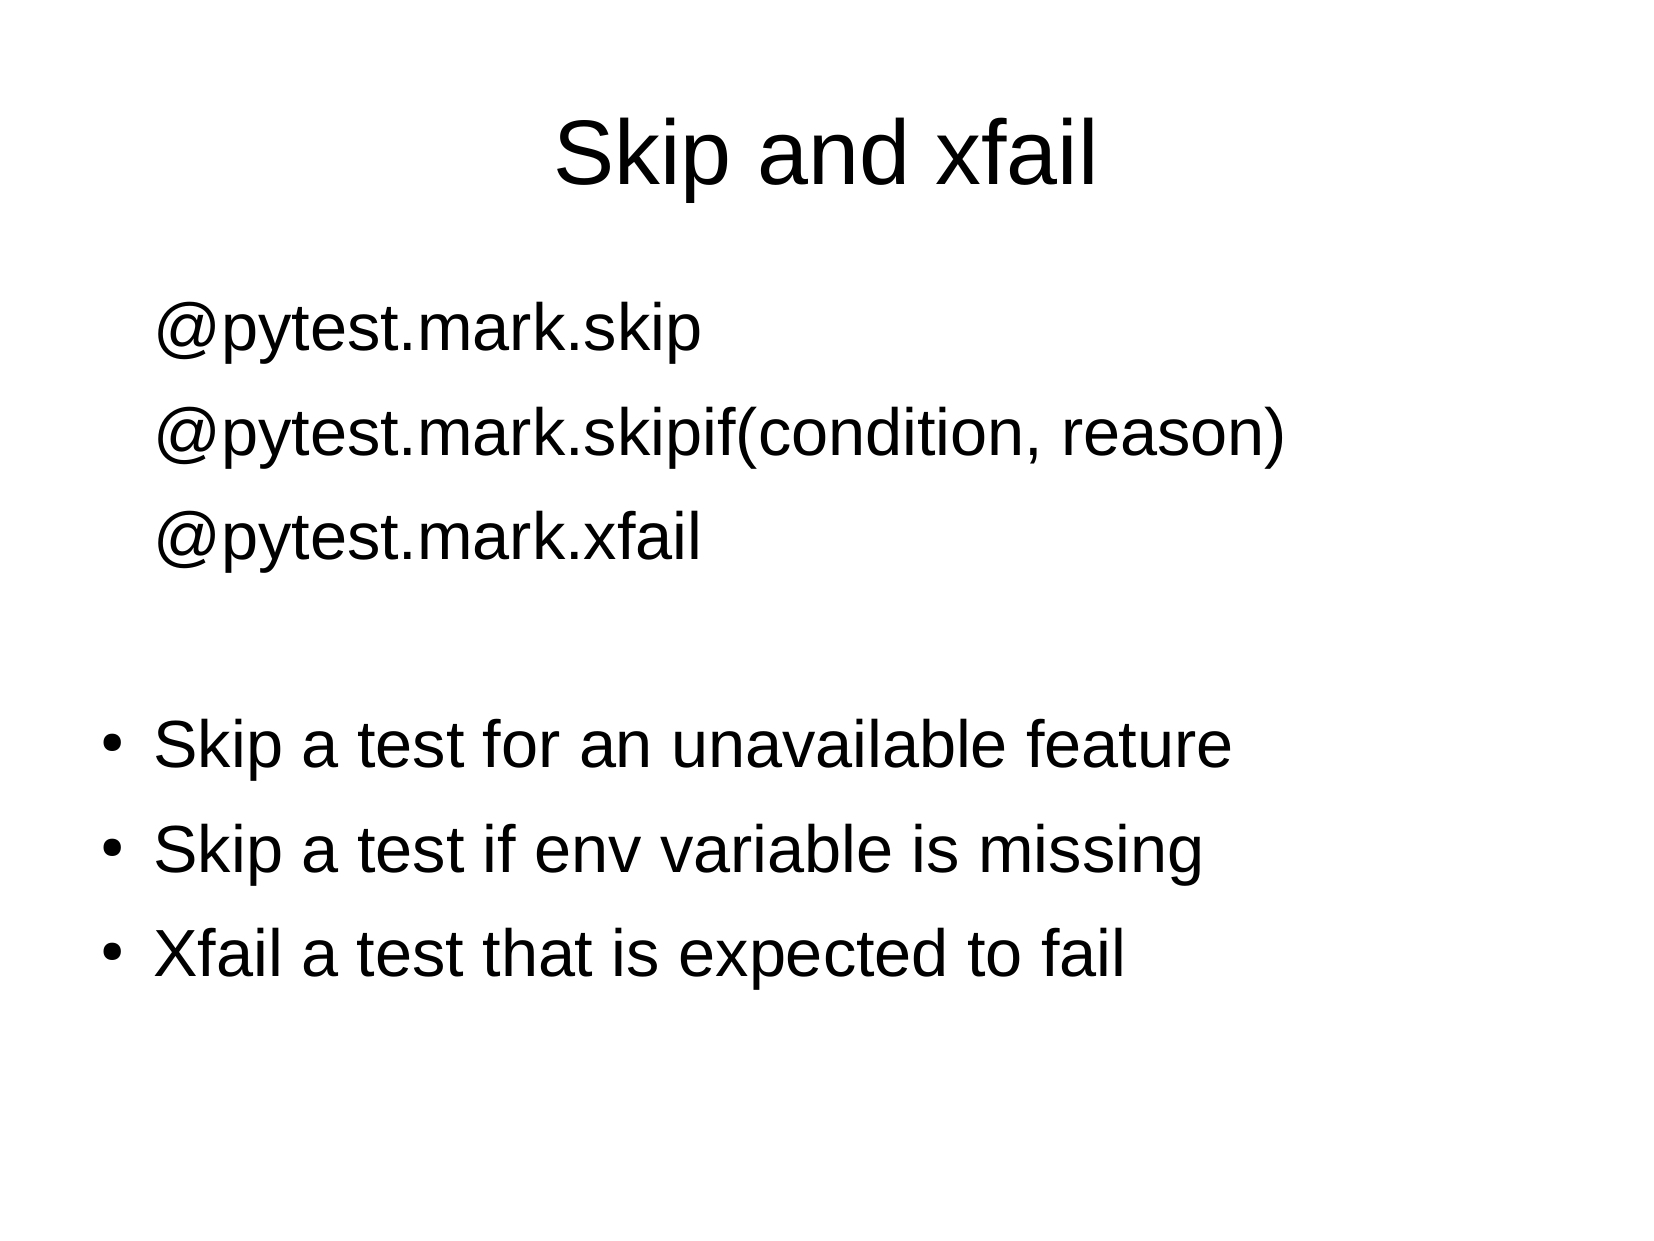

# Skip and xfail
@pytest.mark.skip
@pytest.mark.skipif(condition, reason)
@pytest.mark.xfail
Skip a test for an unavailable feature
Skip a test if env variable is missing
Xfail a test that is expected to fail